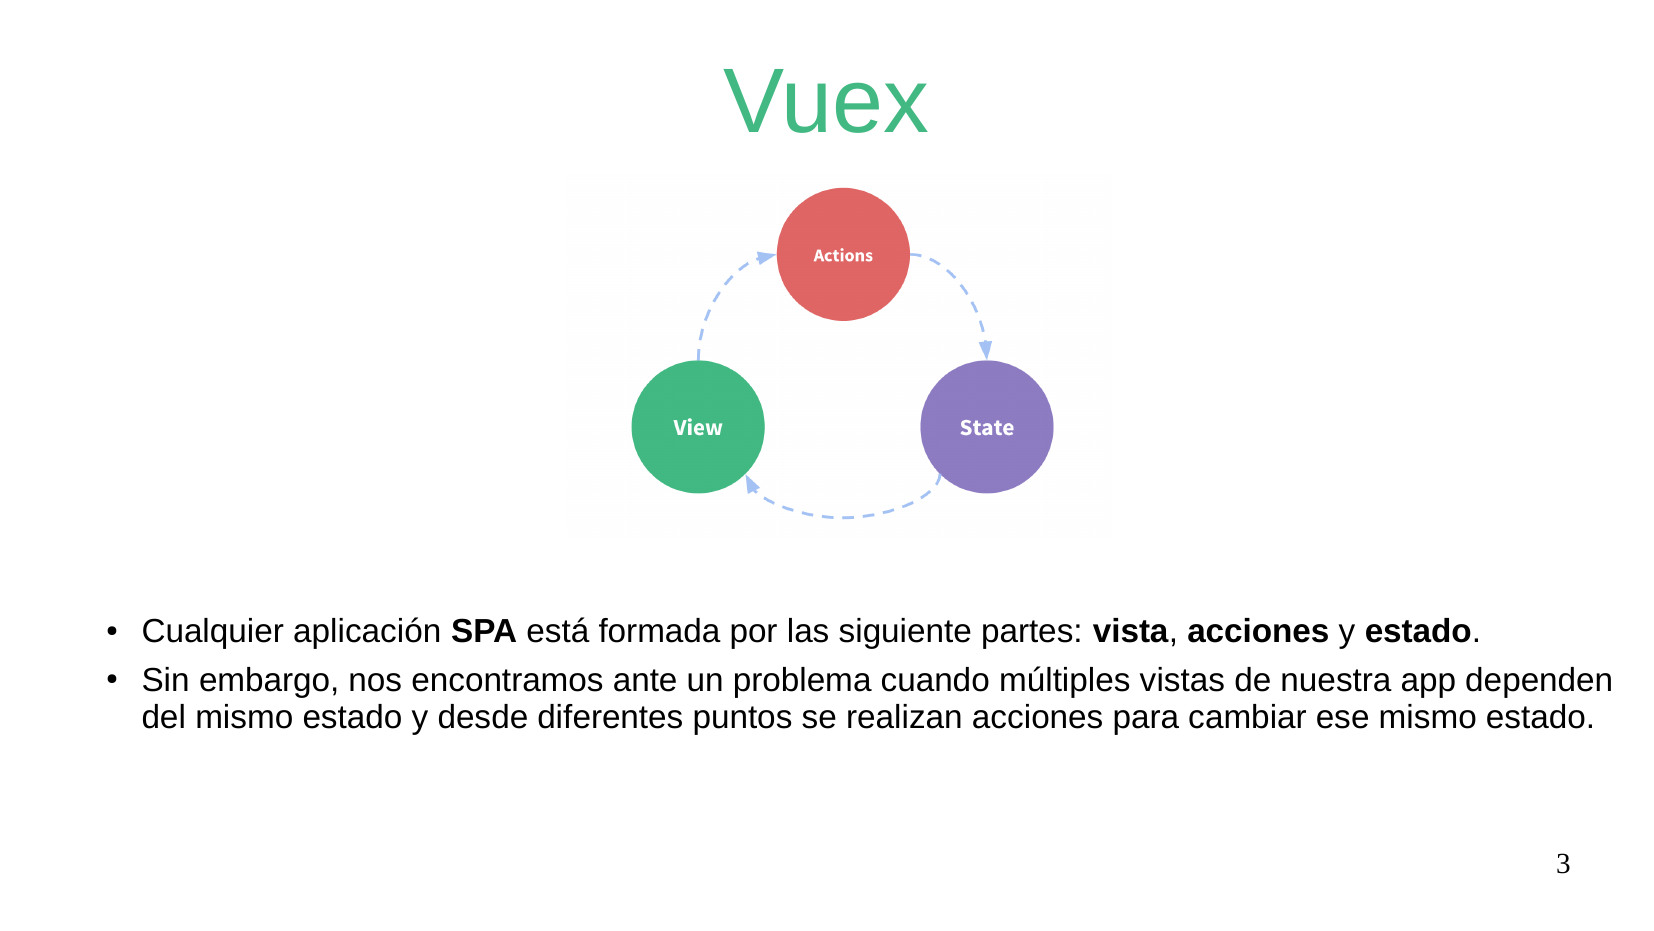

# Vuex
Cualquier aplicación SPA está formada por las siguiente partes: vista, acciones y estado.
Sin embargo, nos encontramos ante un problema cuando múltiples vistas de nuestra app dependen del mismo estado y desde diferentes puntos se realizan acciones para cambiar ese mismo estado.
3